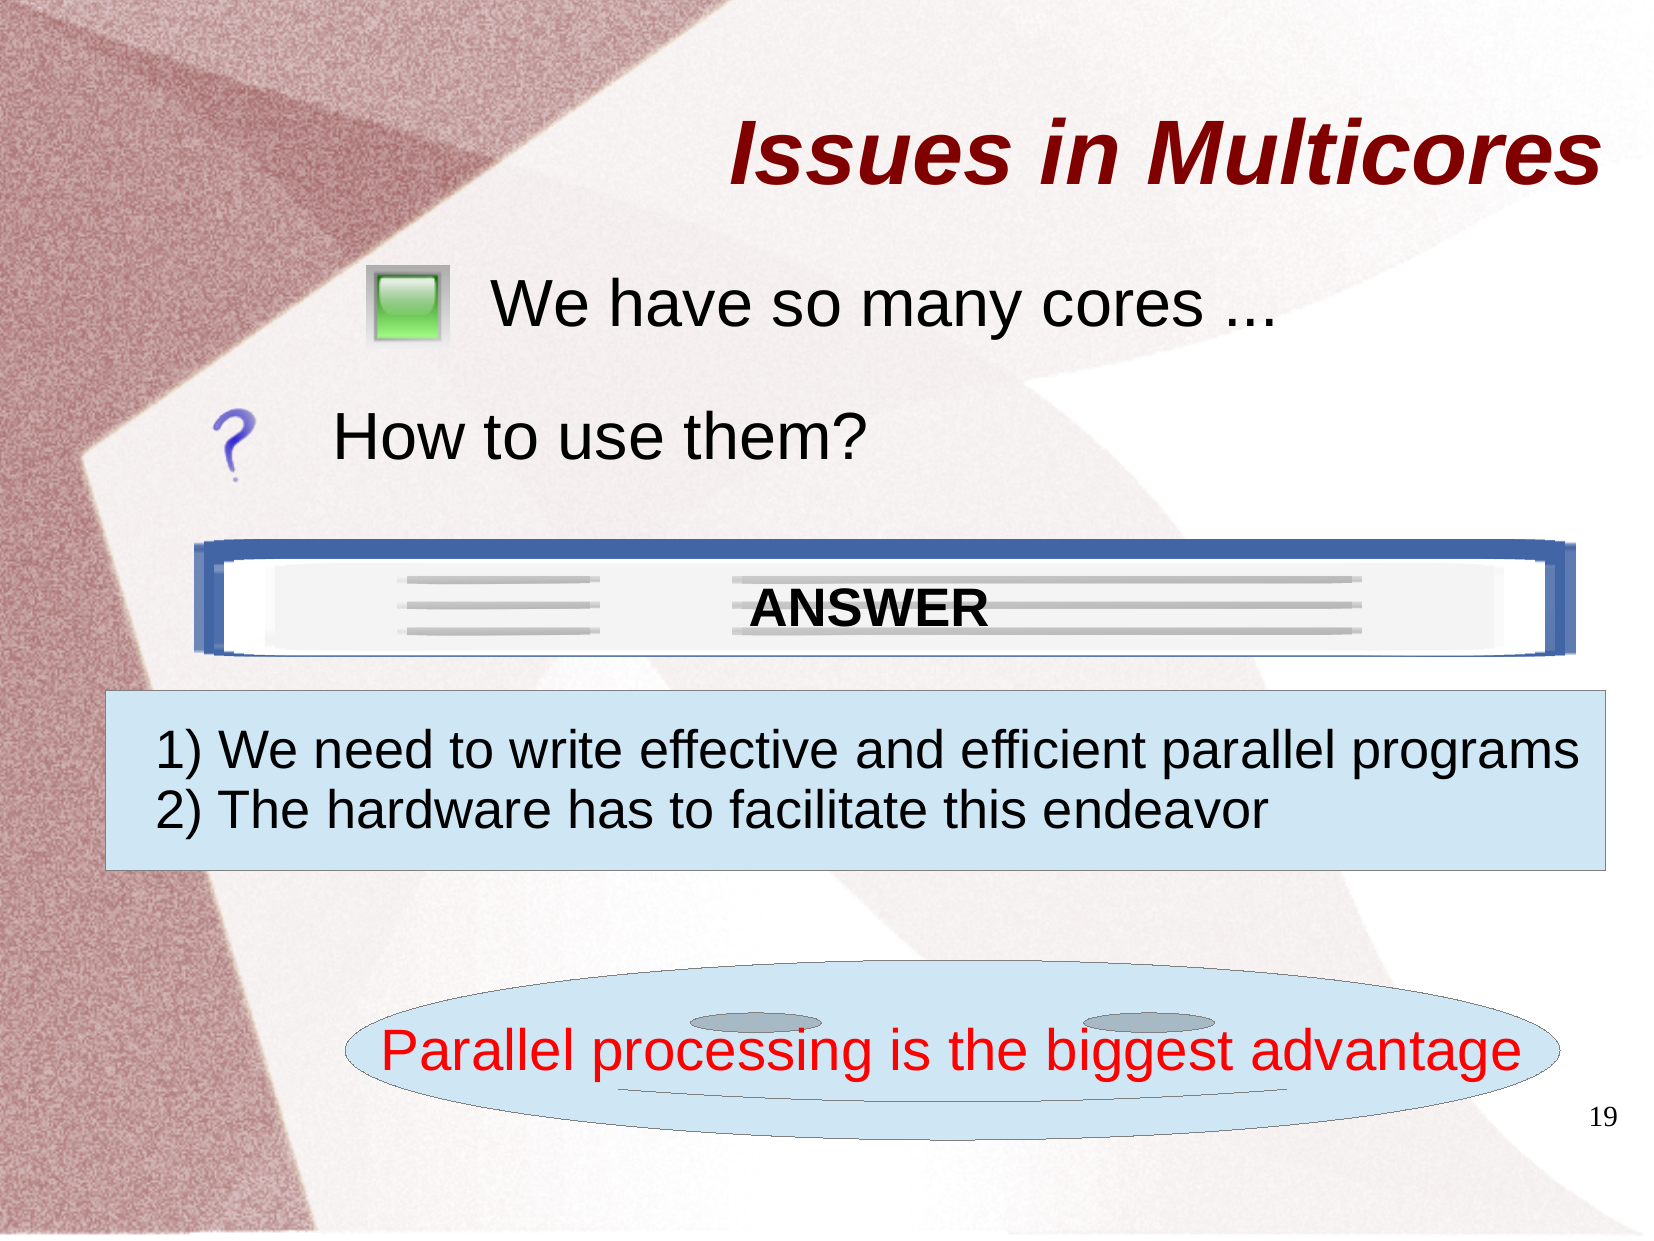

# Issues in Multicores
We have so many cores ...
How to use them?
ANSWER
1) We need to write effective and efficient parallel programs
2) The hardware has to facilitate this endeavor
Parallel processing is the biggest advantage
19